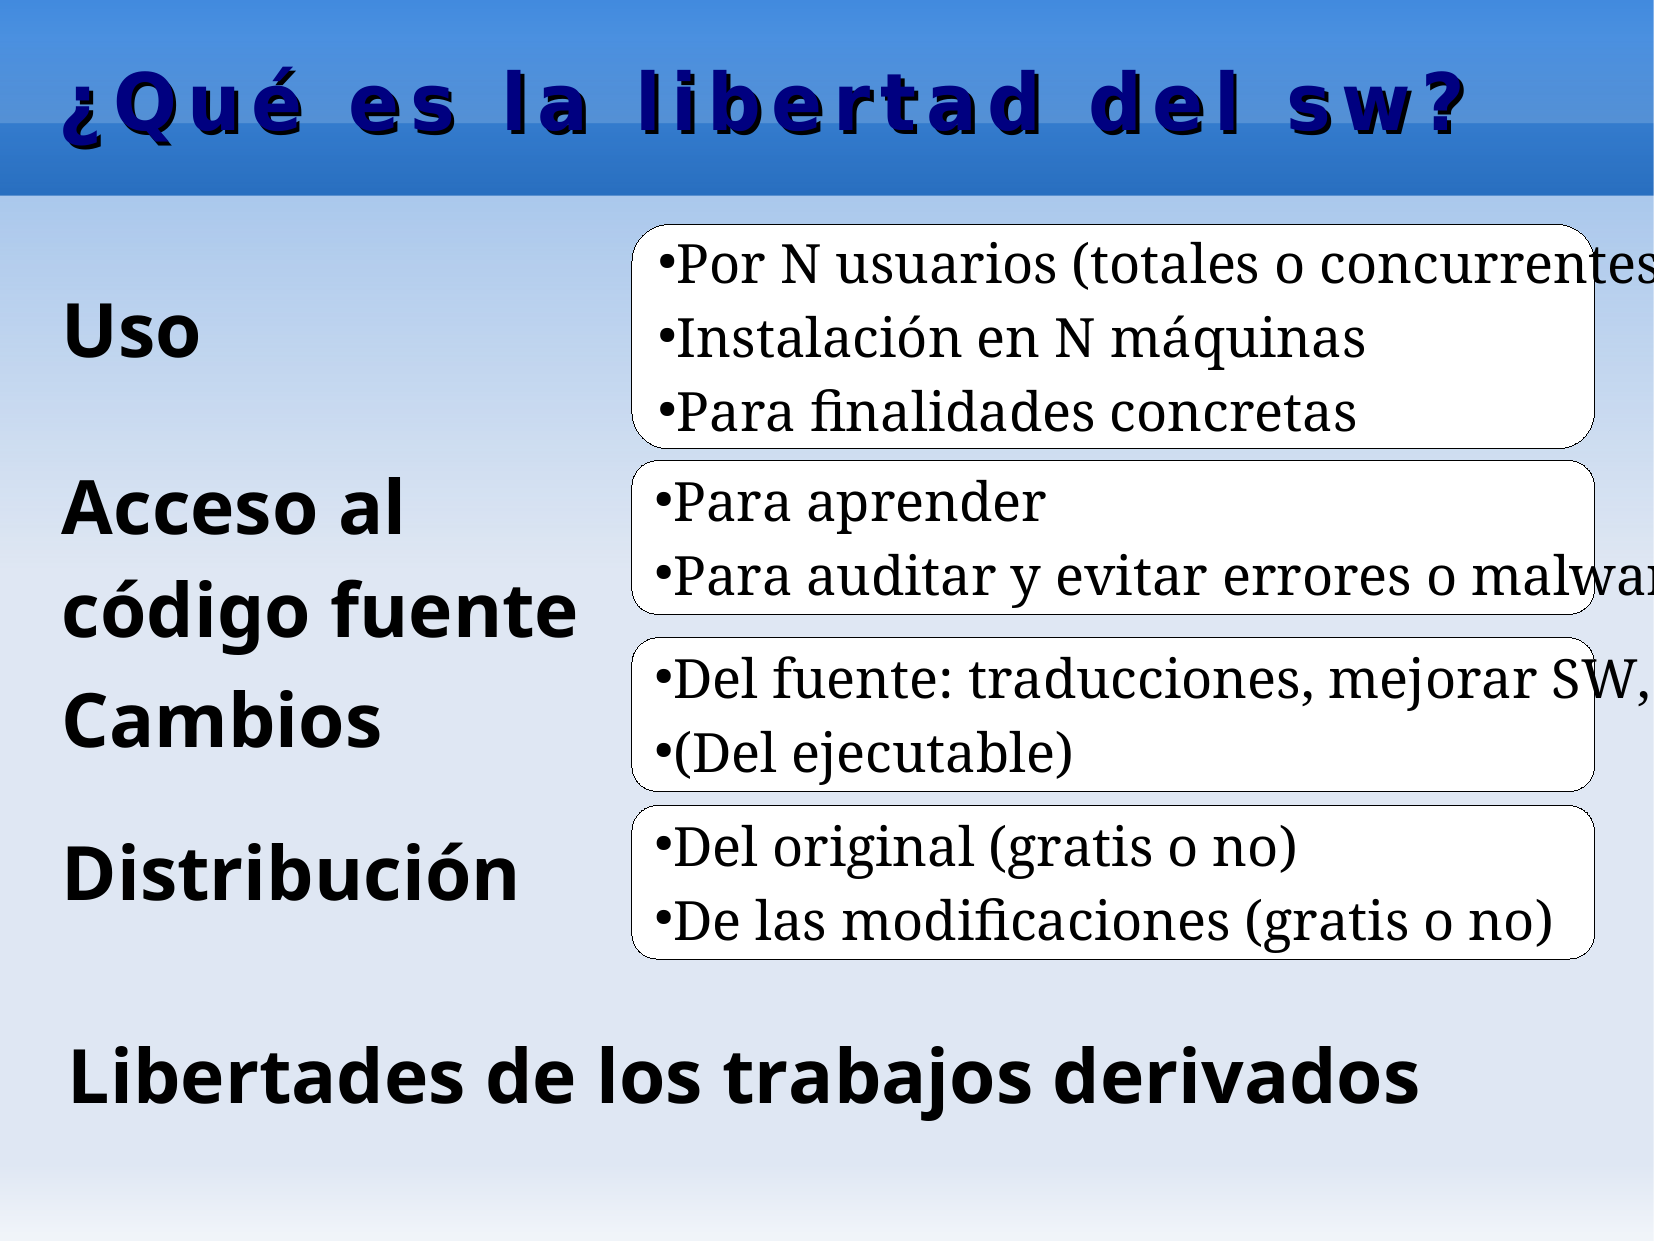

# ¿Qué es la libertad del sw?
Por N usuarios (totales o concurrentes)
Instalación en N máquinas
Para finalidades concretas
Uso
Acceso al
código fuente
Para aprender
Para auditar y evitar errores o malware
Del fuente: traducciones, mejorar SW,...
(Del ejecutable)
Cambios
Del original (gratis o no)
De las modificaciones (gratis o no)
Distribución
Libertades de los trabajos derivados